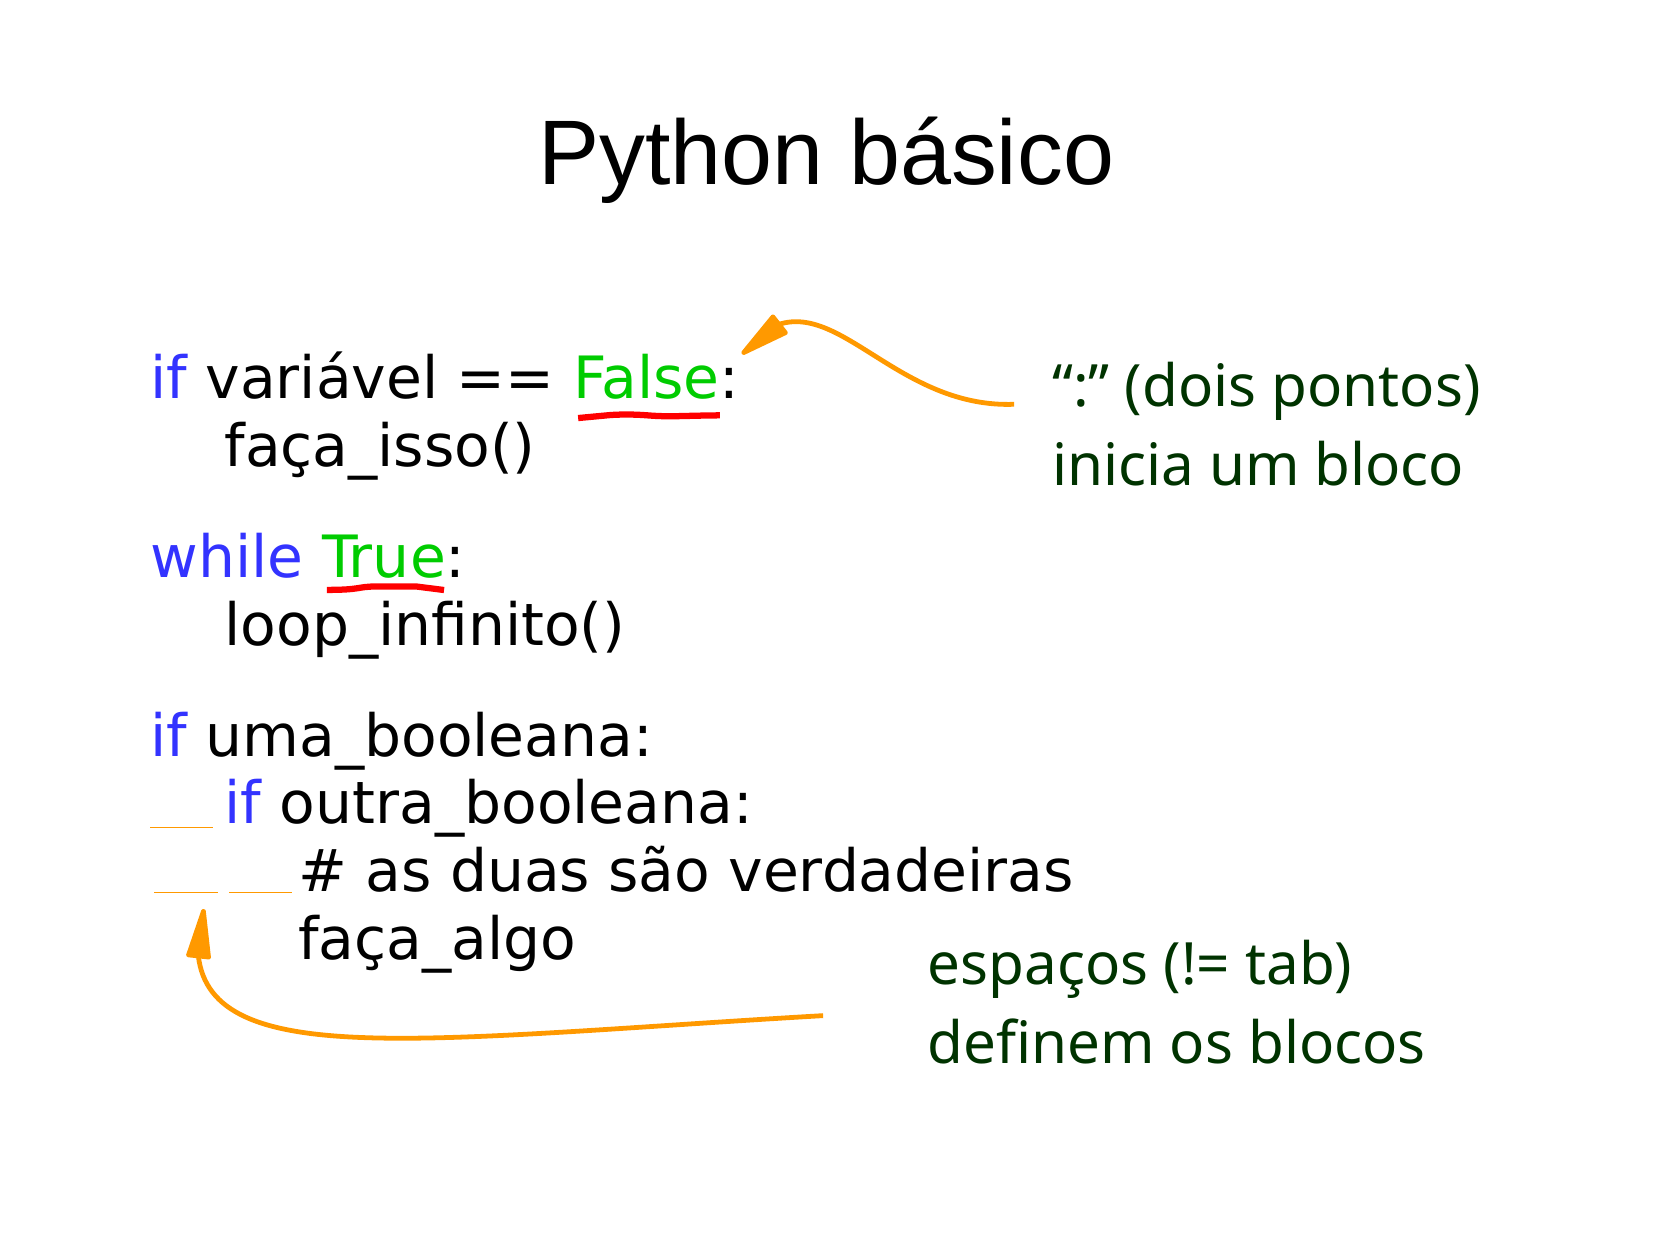

# Python básico
if variável == False:
 faça_isso()
while True:
 loop_infinito()
if uma_booleana:
 if outra_booleana:
 # as duas são verdadeiras
 faça_algo
“:” (dois pontos) inicia um bloco
espaços (!= tab) definem os blocos